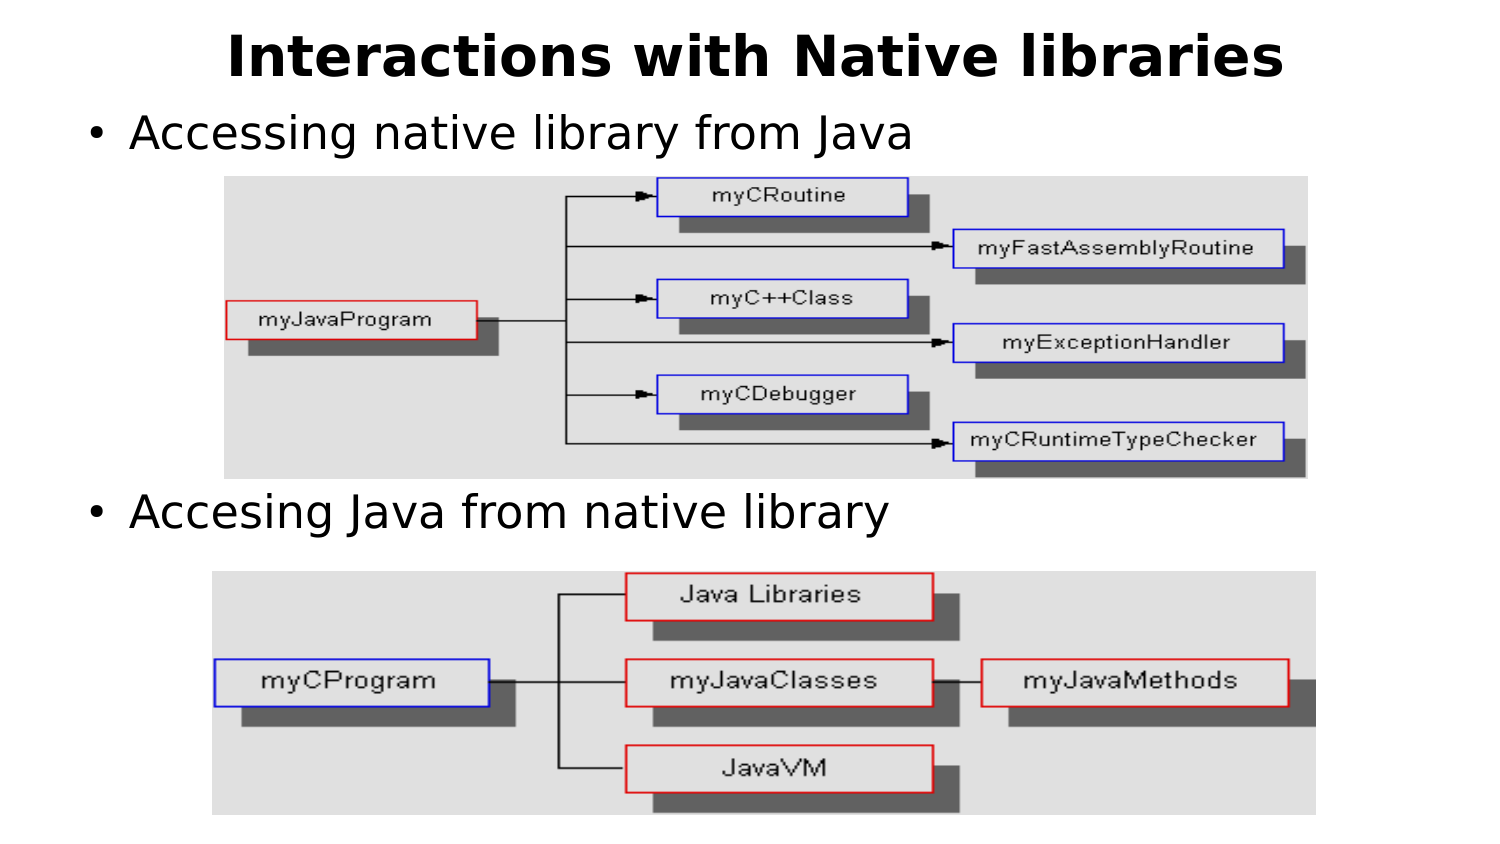

# Interactions with Native libraries
Accessing native library from Java
Accesing Java from native library